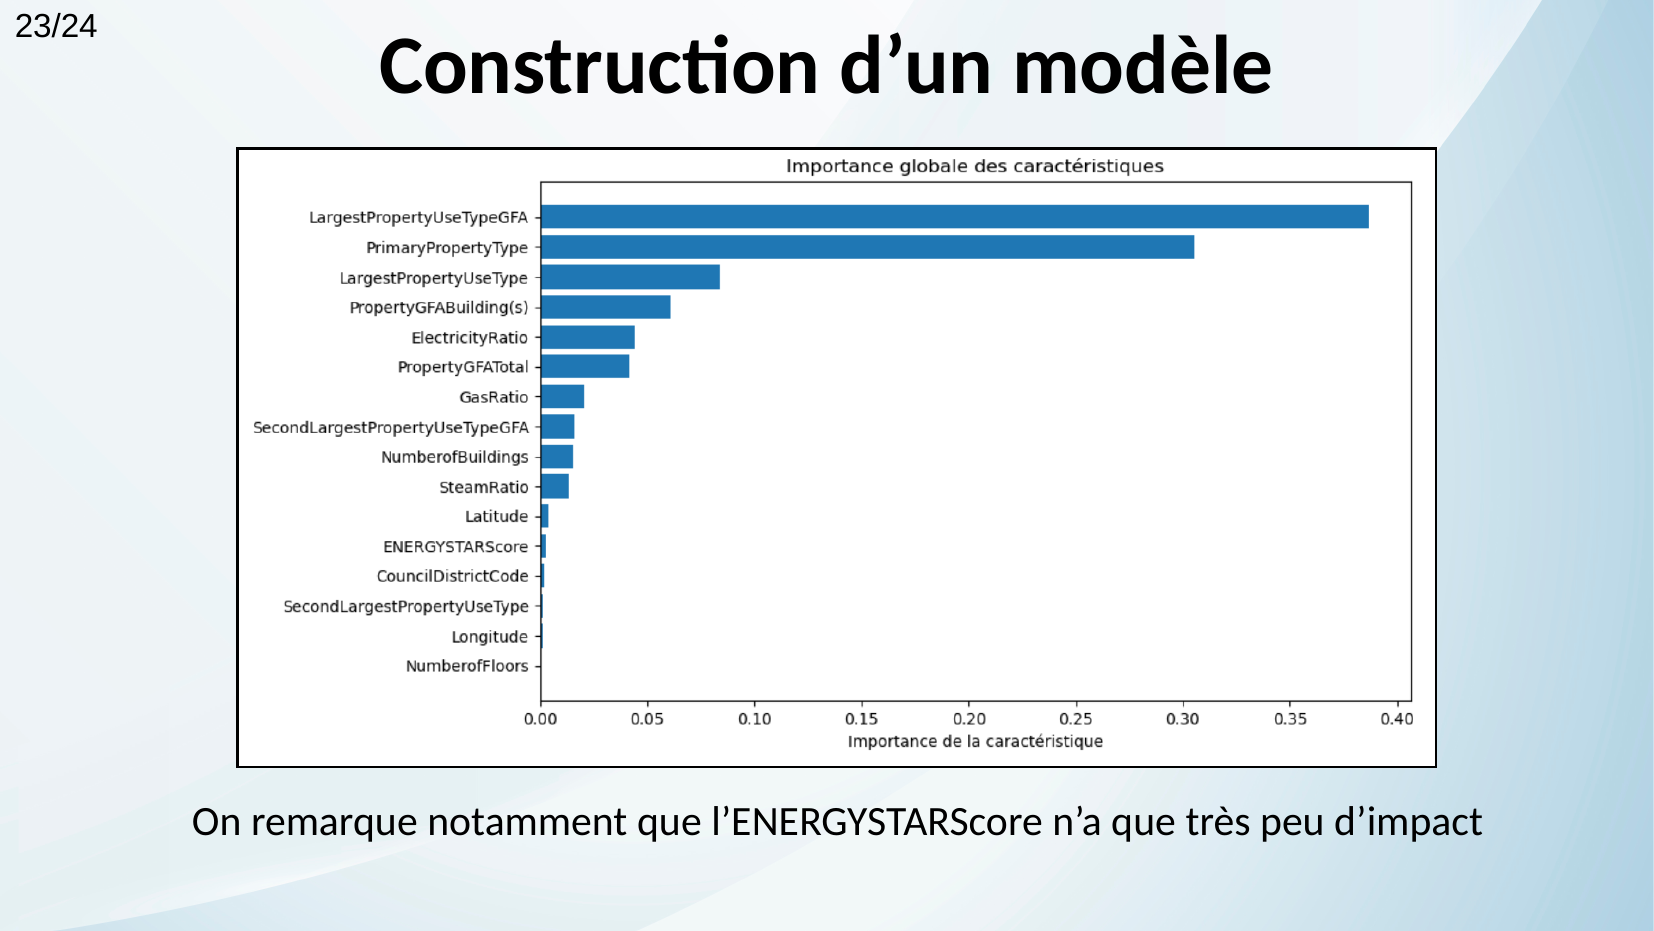

23/24
# Construction d’un modèle
On remarque notamment que l’ENERGYSTARScore n’a que très peu d’impact